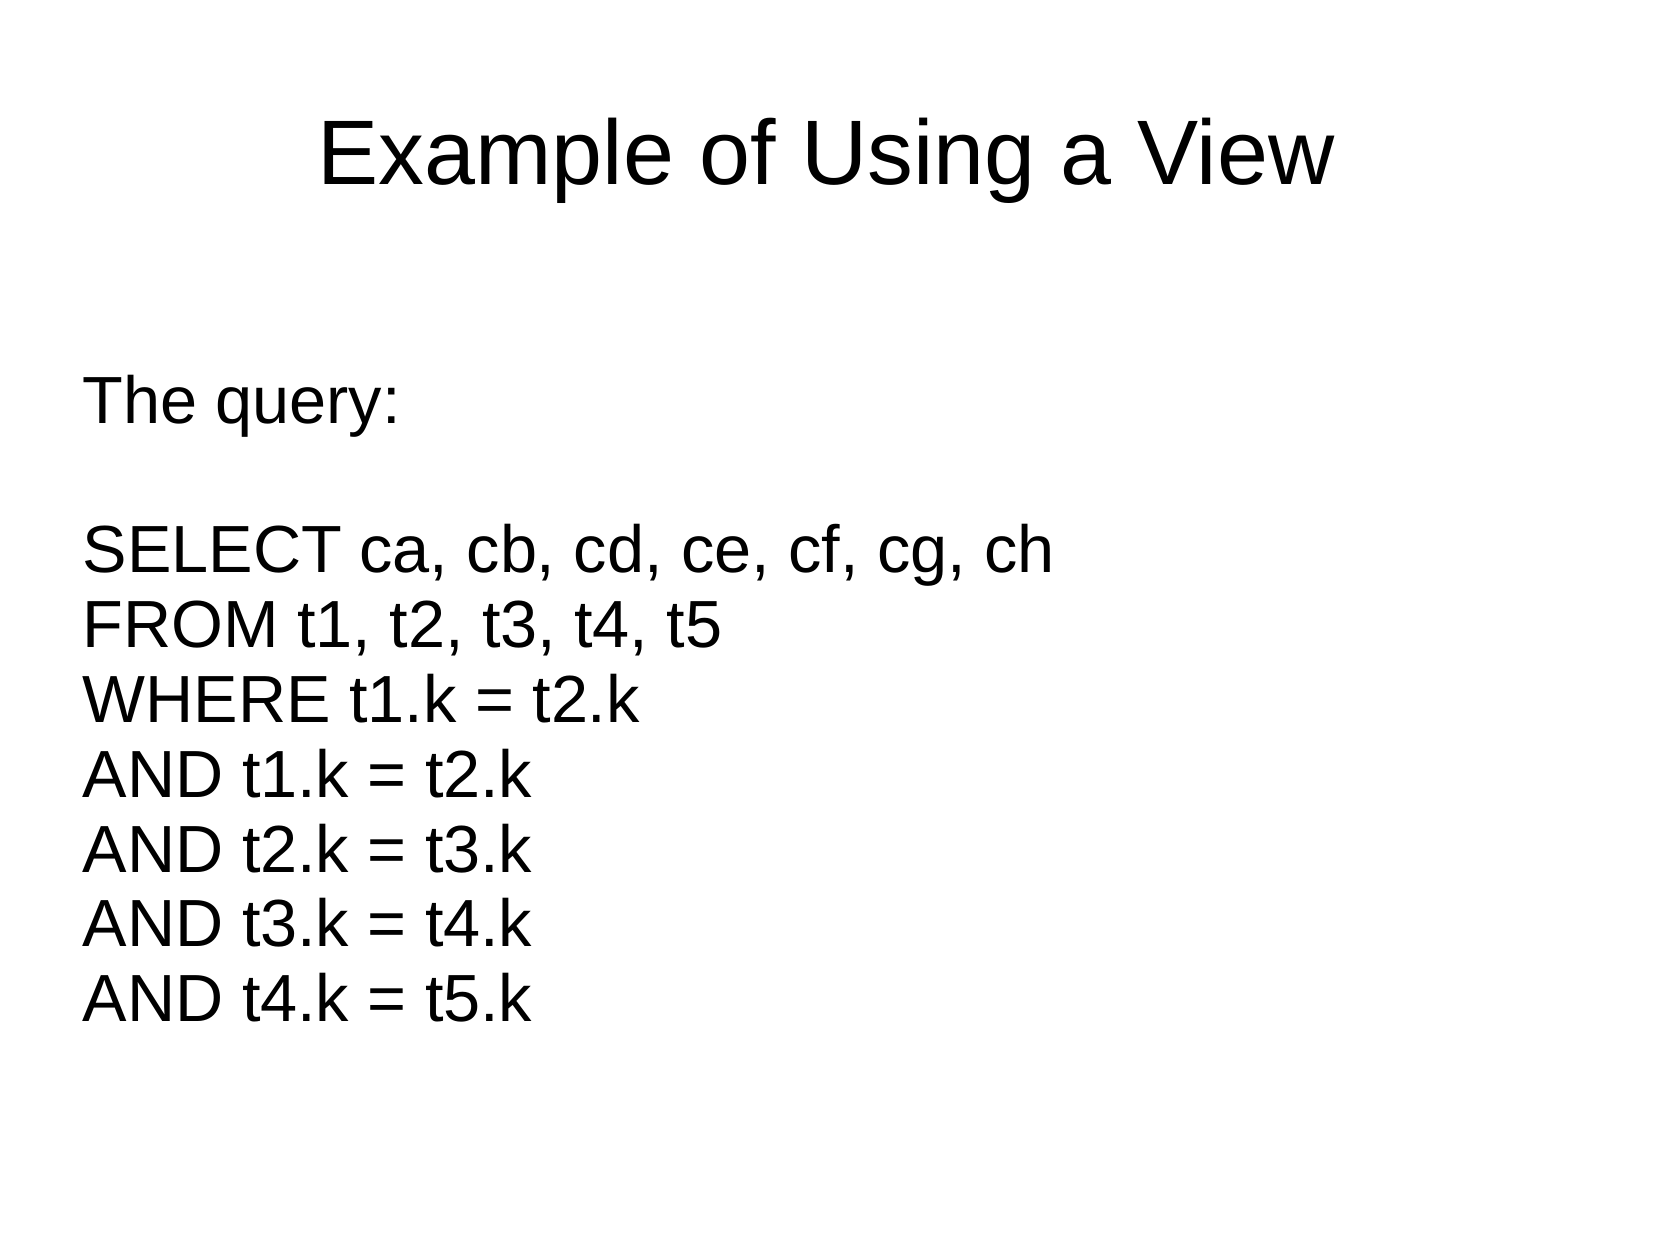

# Example of Using a View
The query:
SELECT ca, cb, cd, ce, cf, cg, ch
FROM t1, t2, t3, t4, t5
WHERE t1.k = t2.k
AND t1.k = t2.k
AND t2.k = t3.k
AND t3.k = t4.k
AND t4.k = t5.k